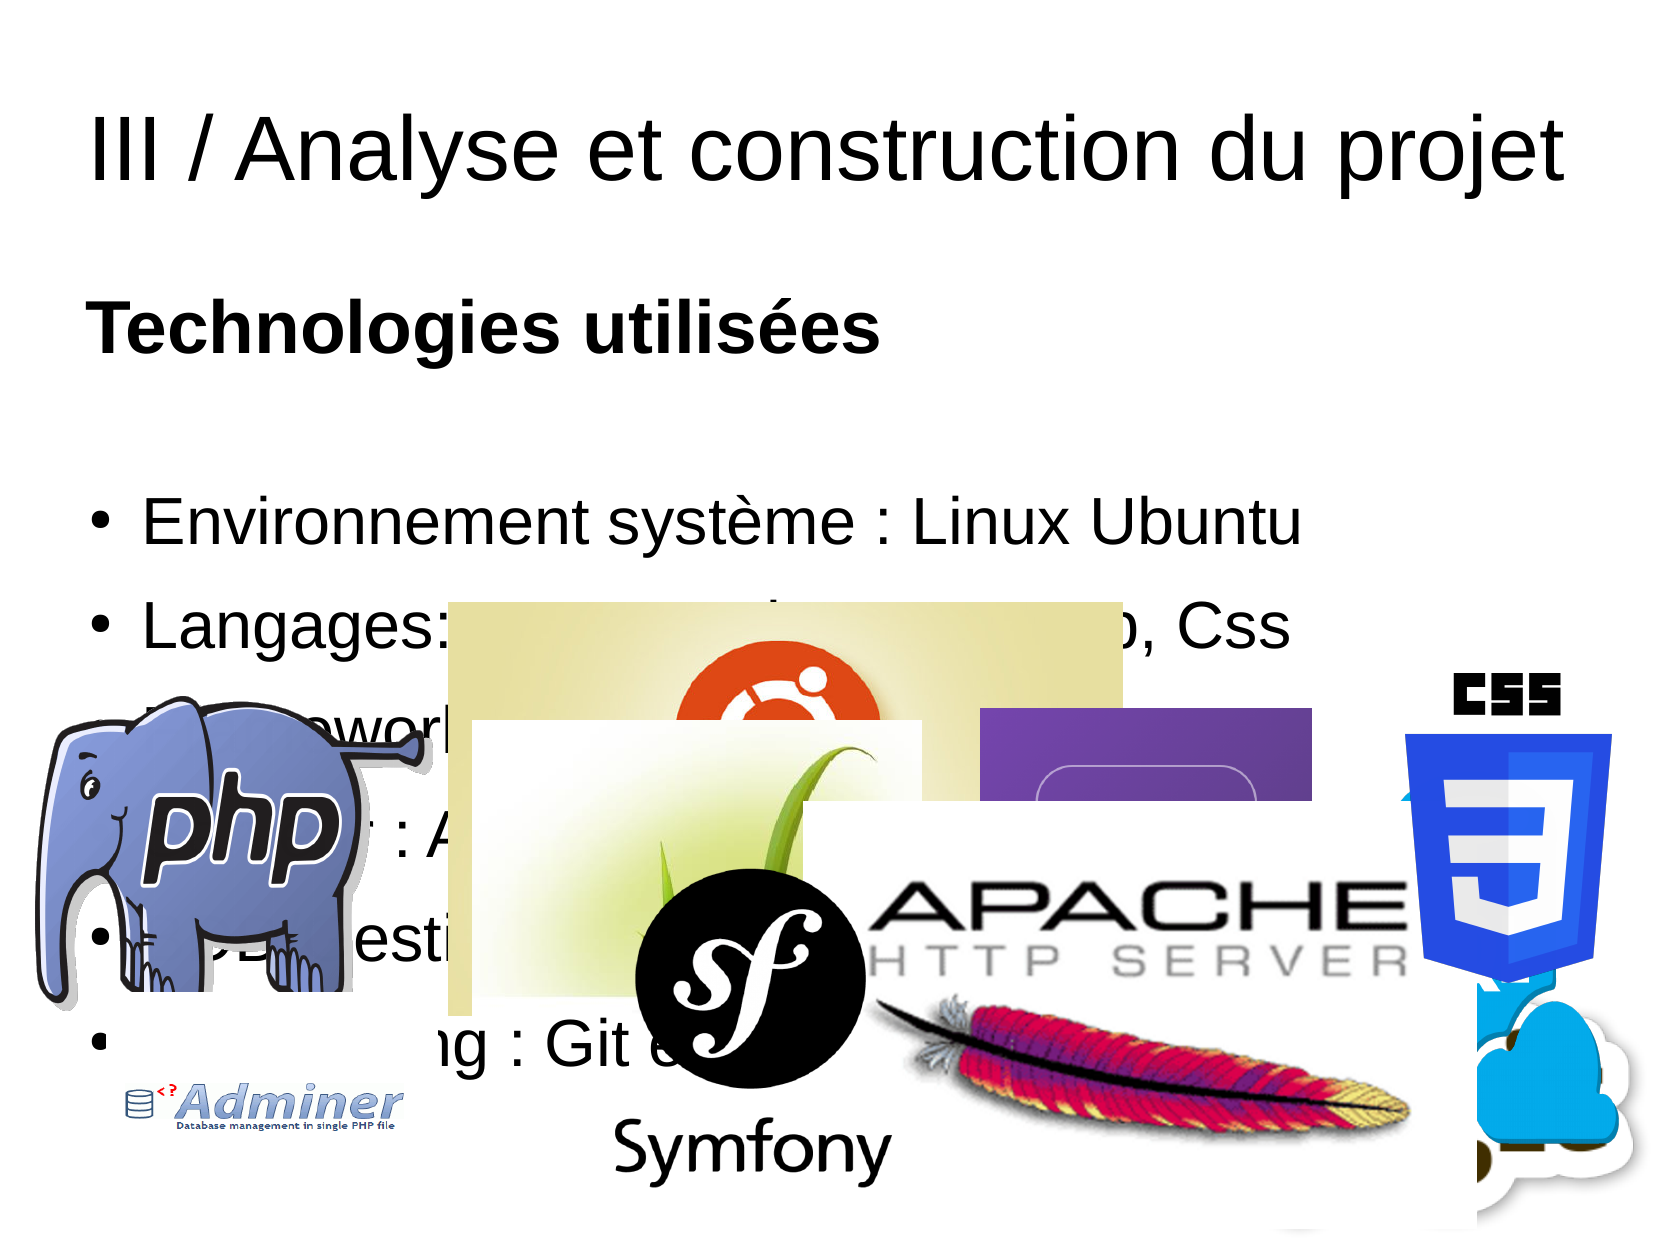

III / Analyse et construction du projet
Technologies utilisées
# Environnement système : Linux Ubuntu
Langages: PHP7, Twig, Bootstrap, Css
Framework : Symfony 3
Serveur : Apache
BDD/Gestion : SQL/Doctrine/Adminer
Versionning : Git et Github